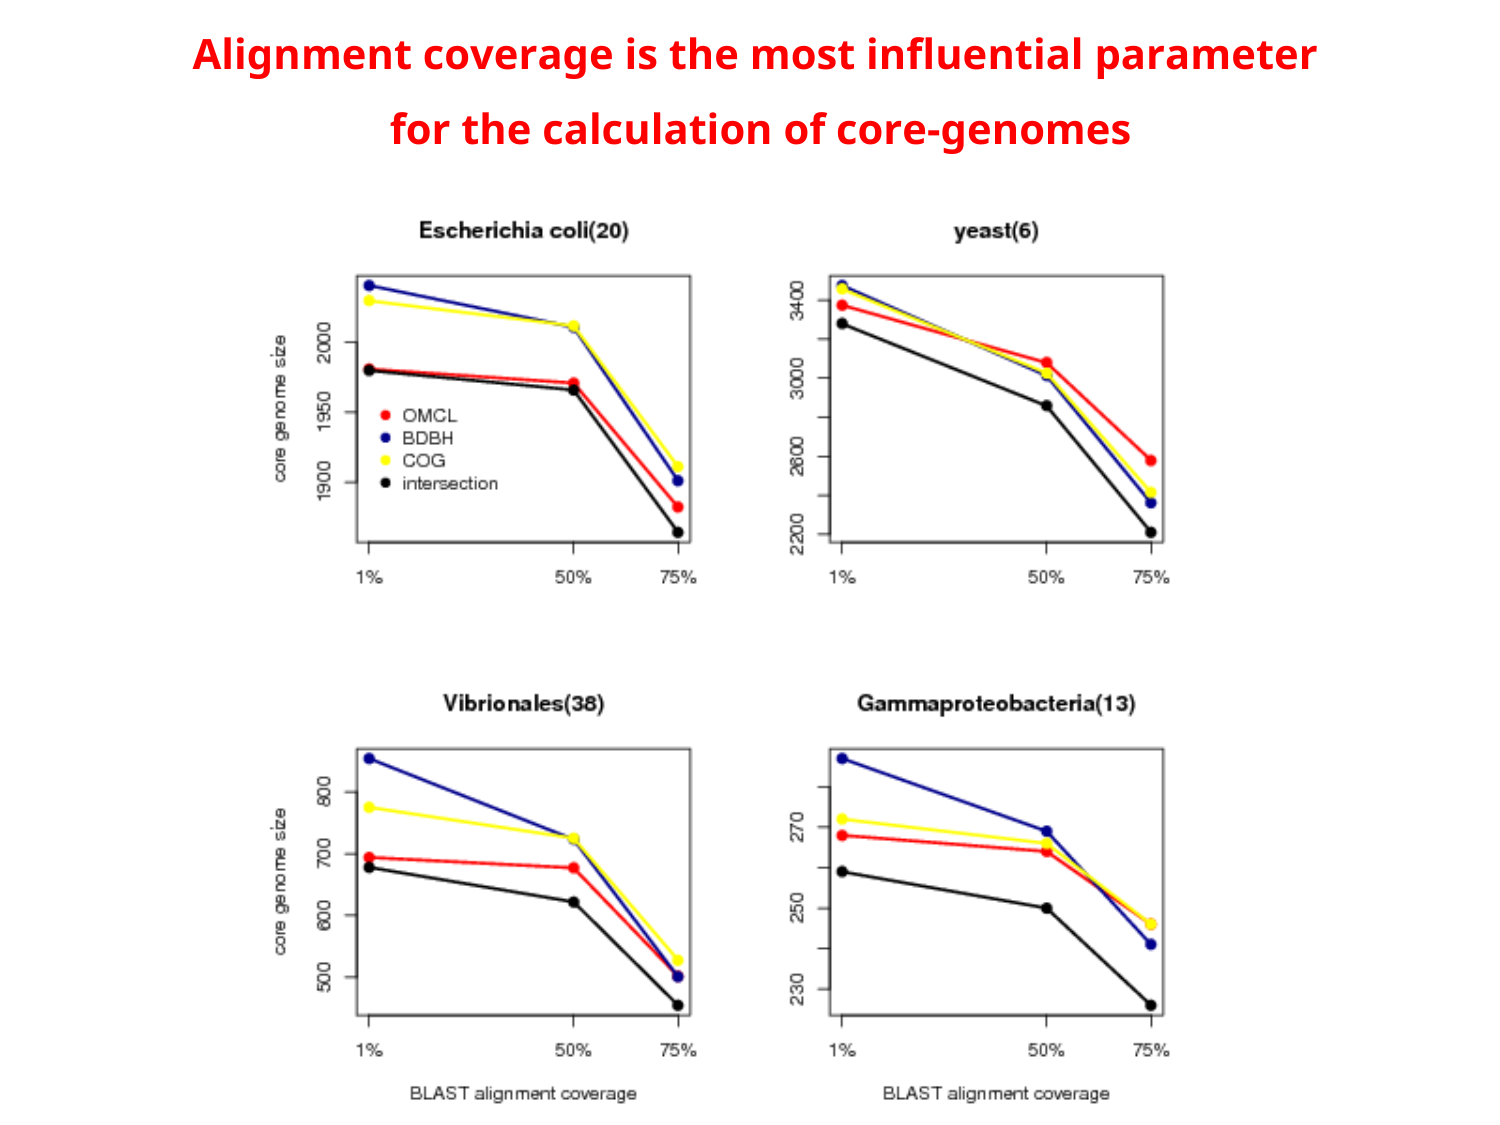

Alignment coverage is the most influential parameter
for the calculation of core-genomes